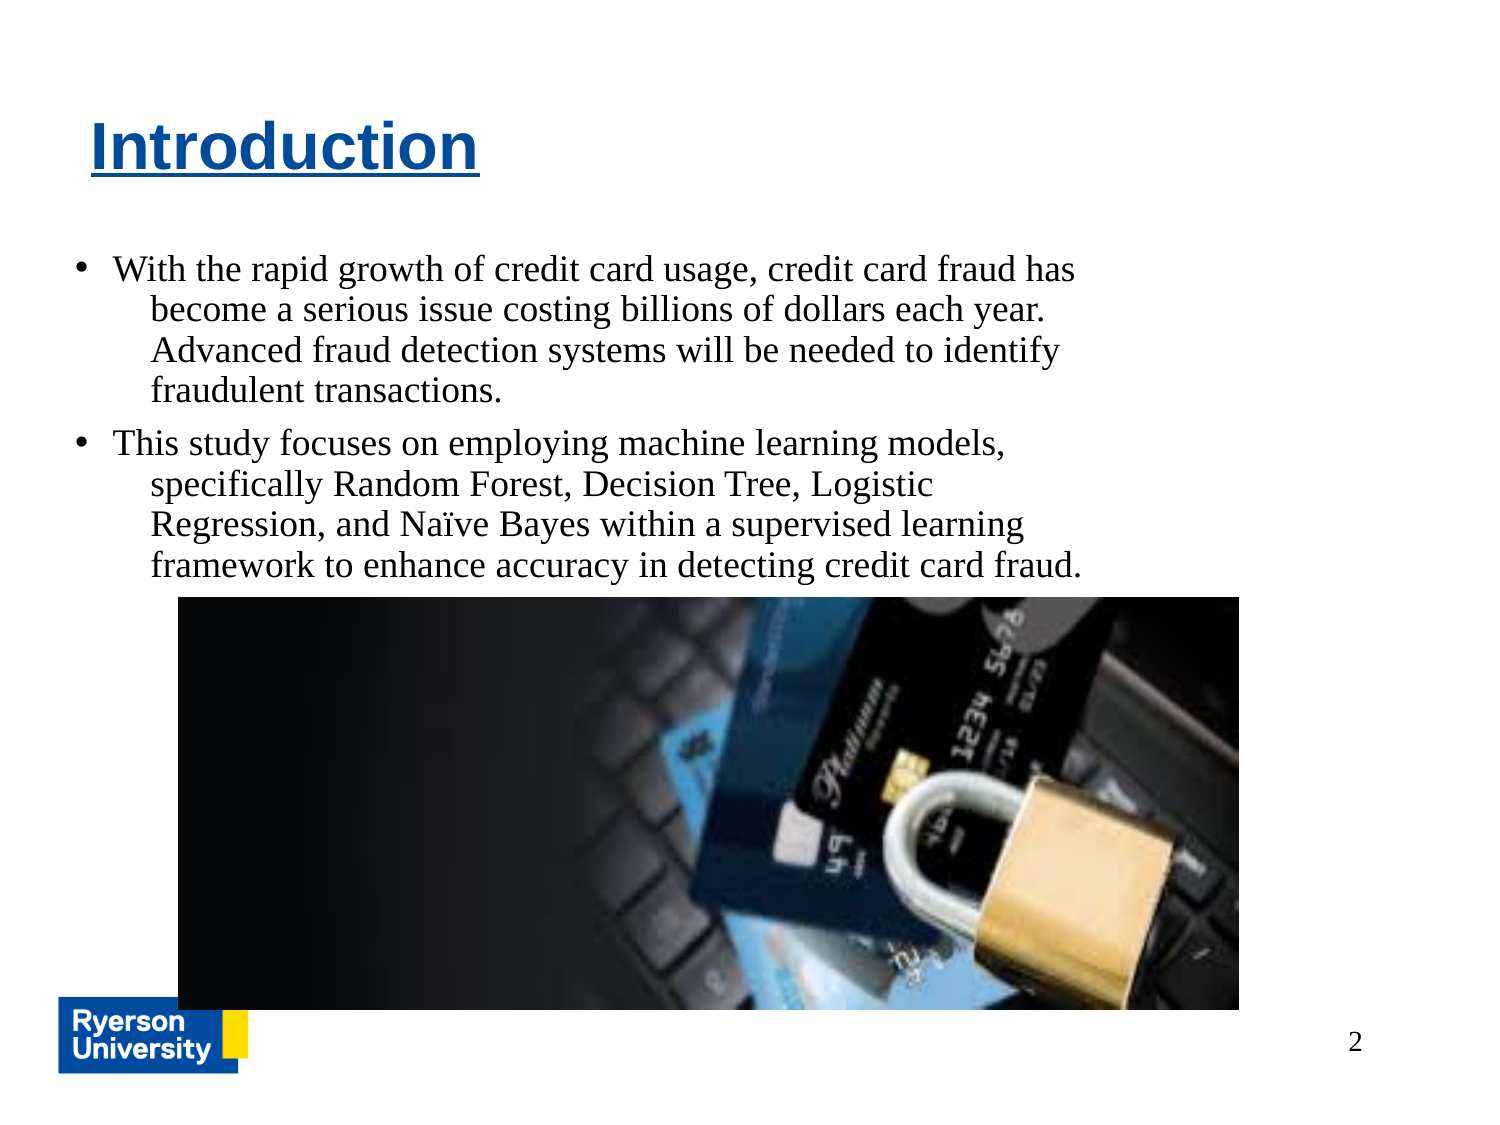

# Introduction
With the rapid growth of credit card usage, credit card fraud has become a serious issue costing billions of dollars each year. Advanced fraud detection systems will be needed to identify fraudulent transactions.
This study focuses on employing machine learning models, specifically Random Forest, Decision Tree, Logistic Regression, and Naïve Bayes within a supervised learning framework to enhance accuracy in detecting credit card fraud.
2